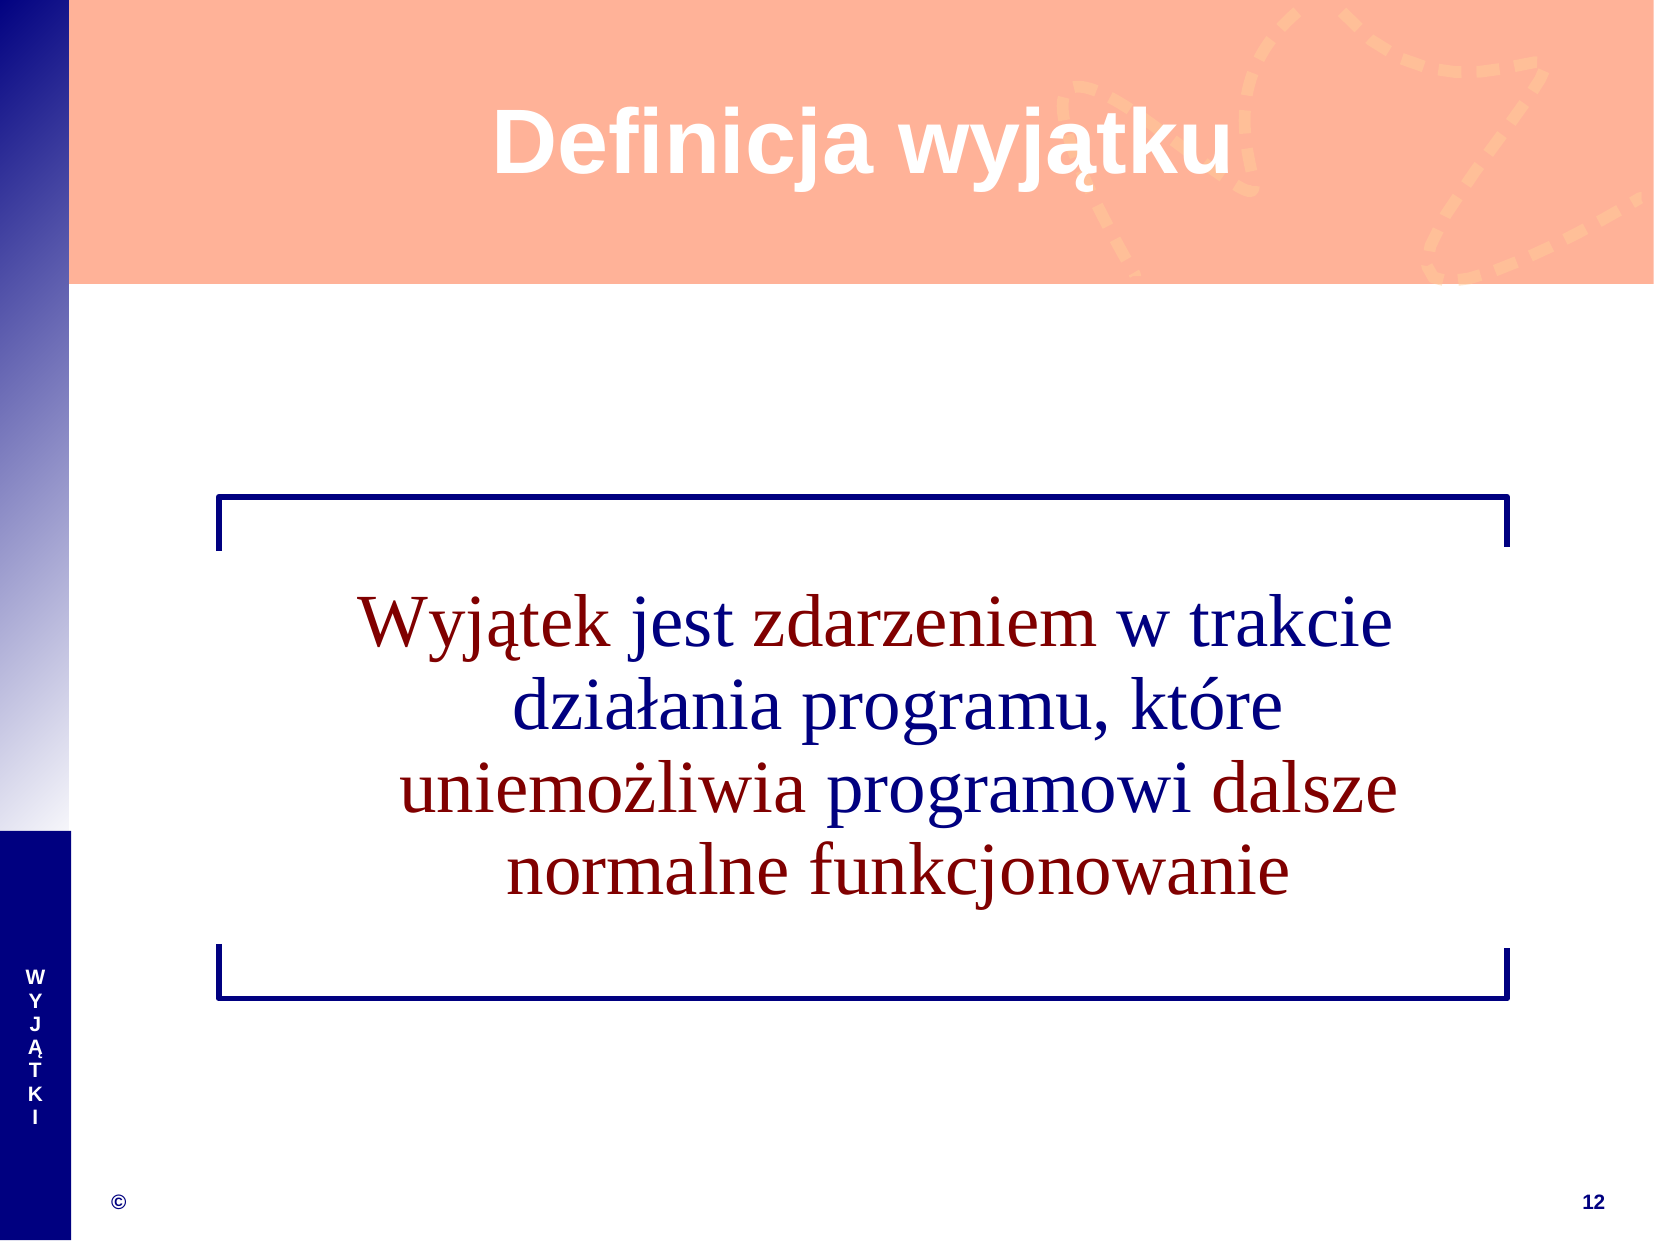

# Definicja wyjątku
Wyjątek jest zdarzeniem w trakcie działania programu, które uniemożliwia programowi dalsze normalne funkcjonowanie
W
Y
J
Ą
T
K
I